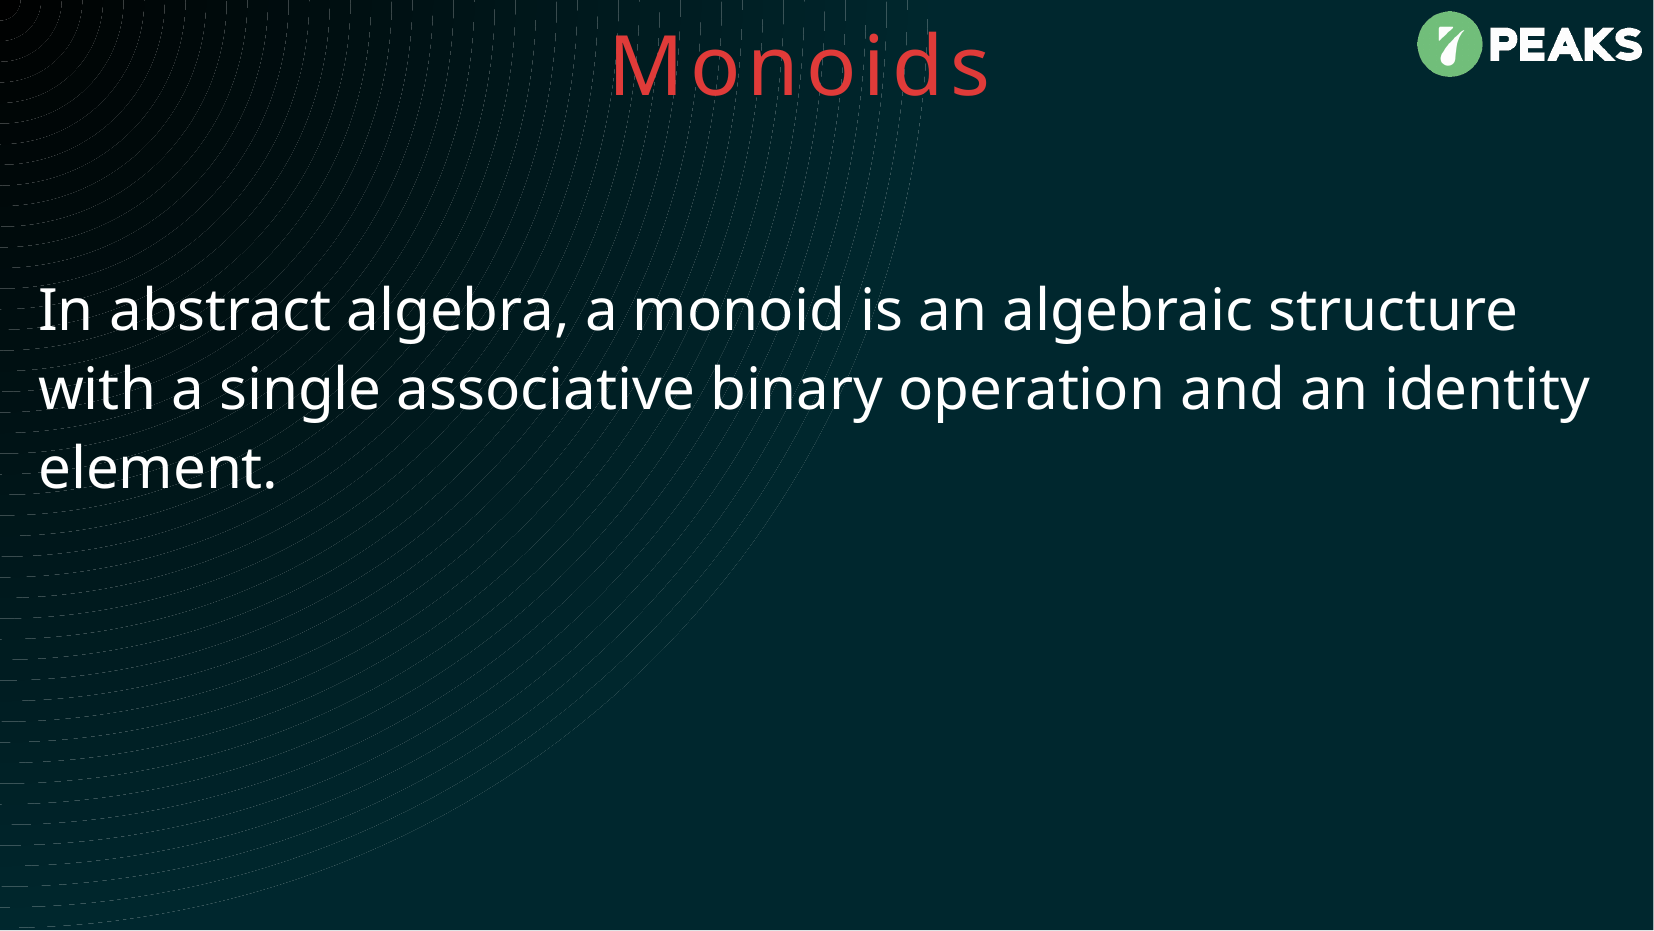

Monoids
In abstract algebra, a monoid is an algebraic structure with a single associative binary operation and an identity element.